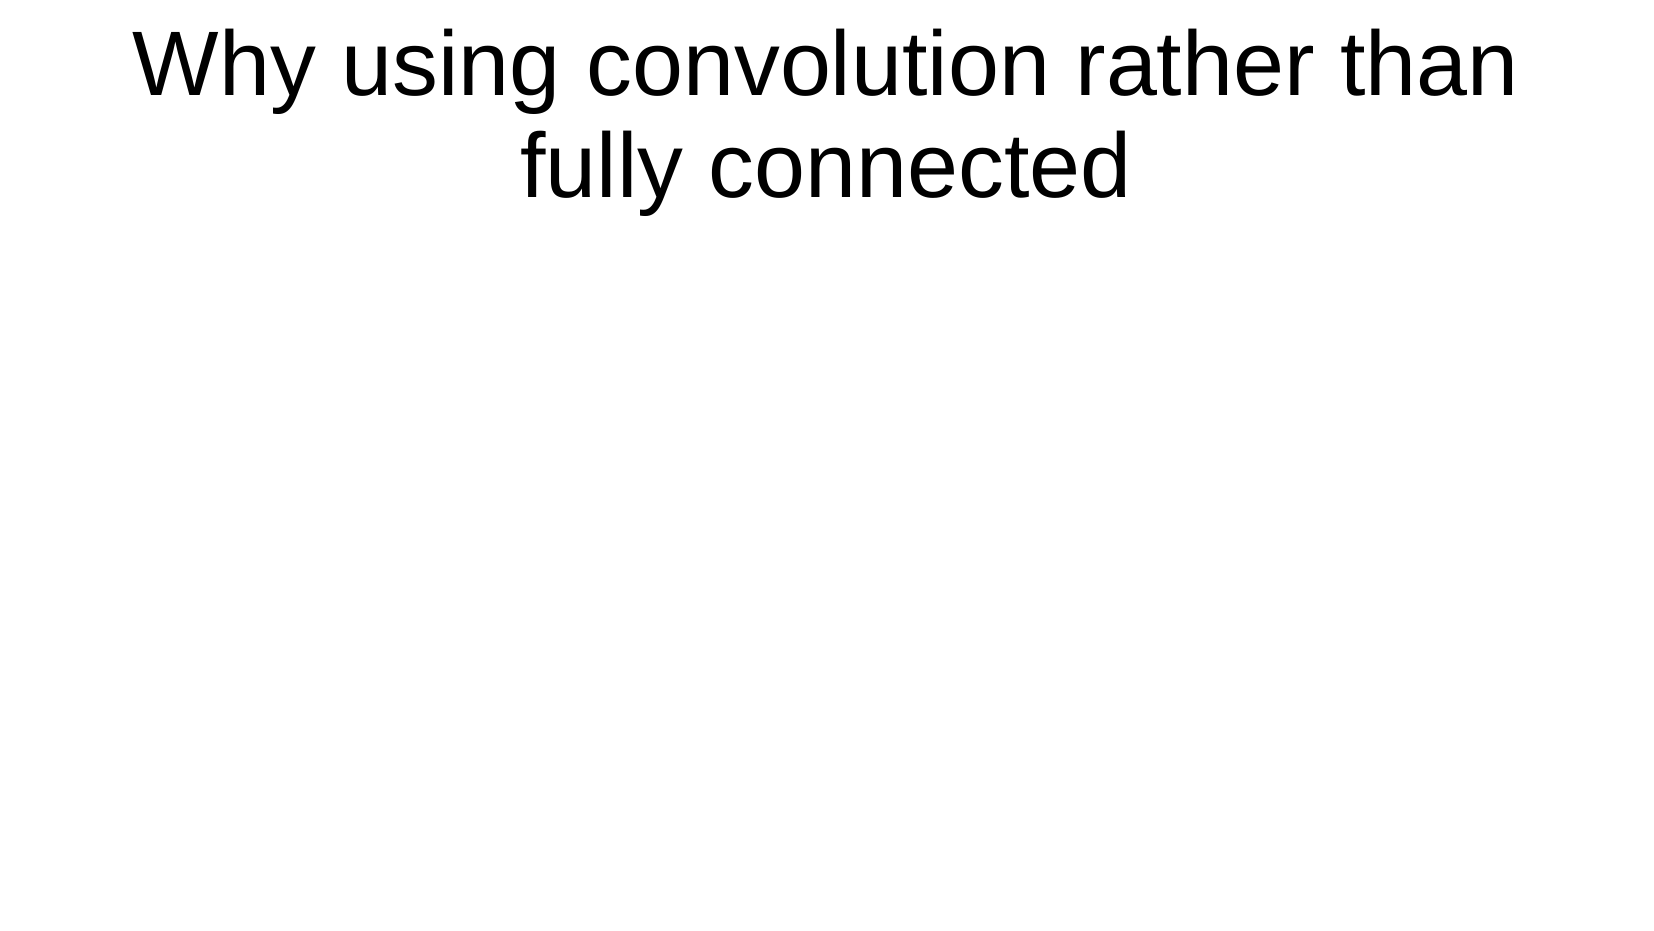

# Why using convolution rather than fully connected